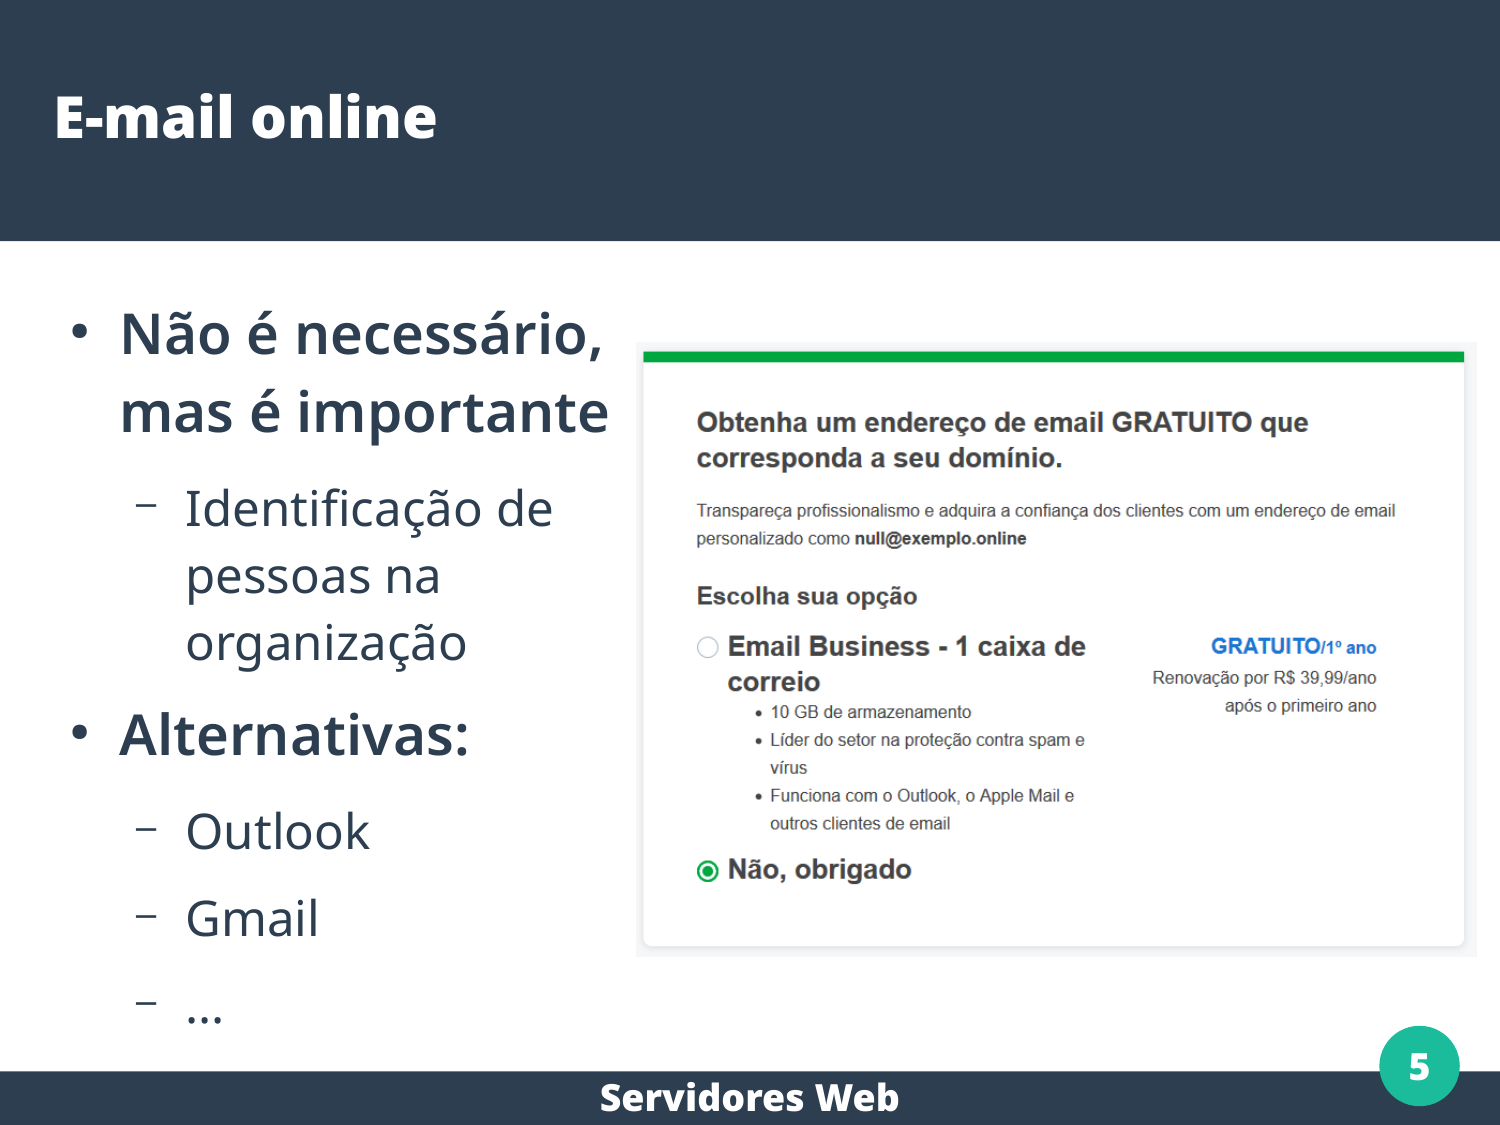

# E-mail online
Não é necessário, mas é importante
Identificação de pessoas na organização
Alternativas:
Outlook
Gmail
...
5
Servidores Web